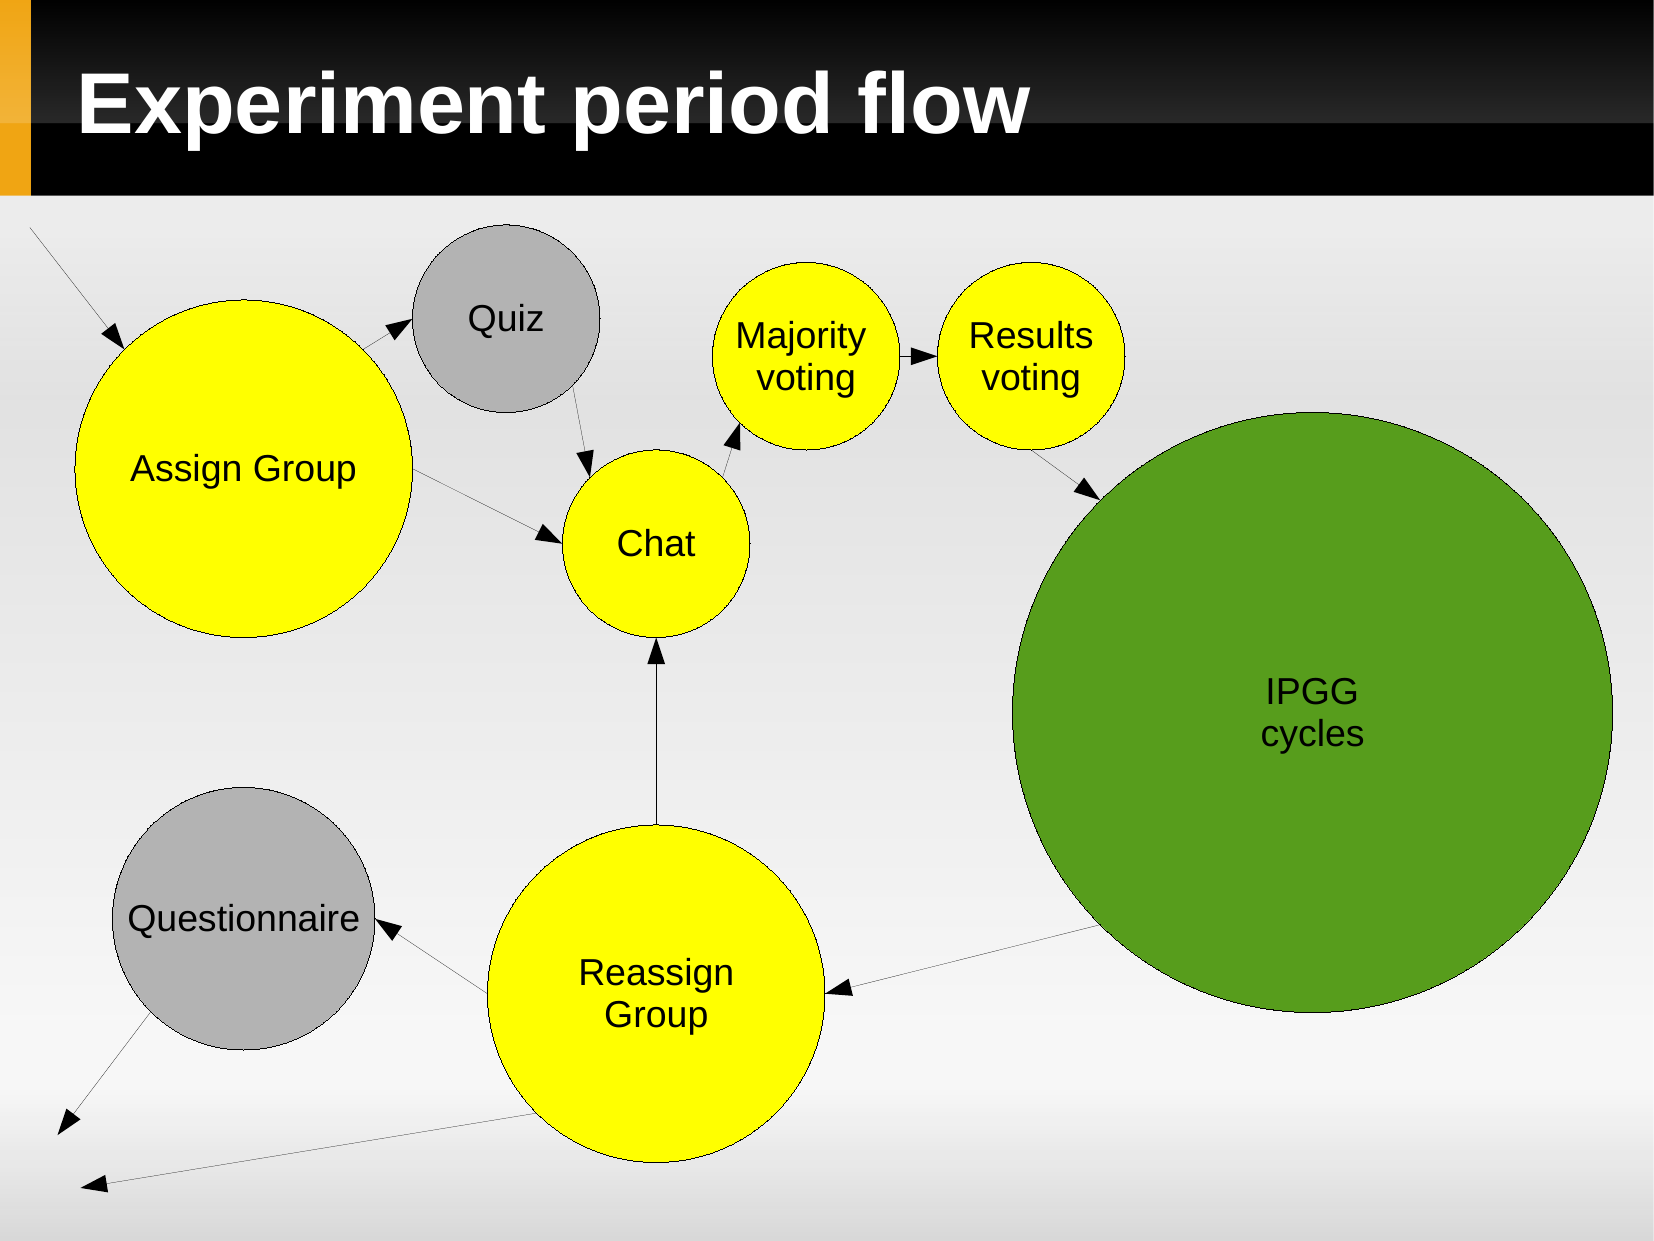

# Experiment period flow
Quiz
Majority
voting
Results
voting
Assign Group
IPGG
cycles
Chat
Questionnaire
Reassign
Group